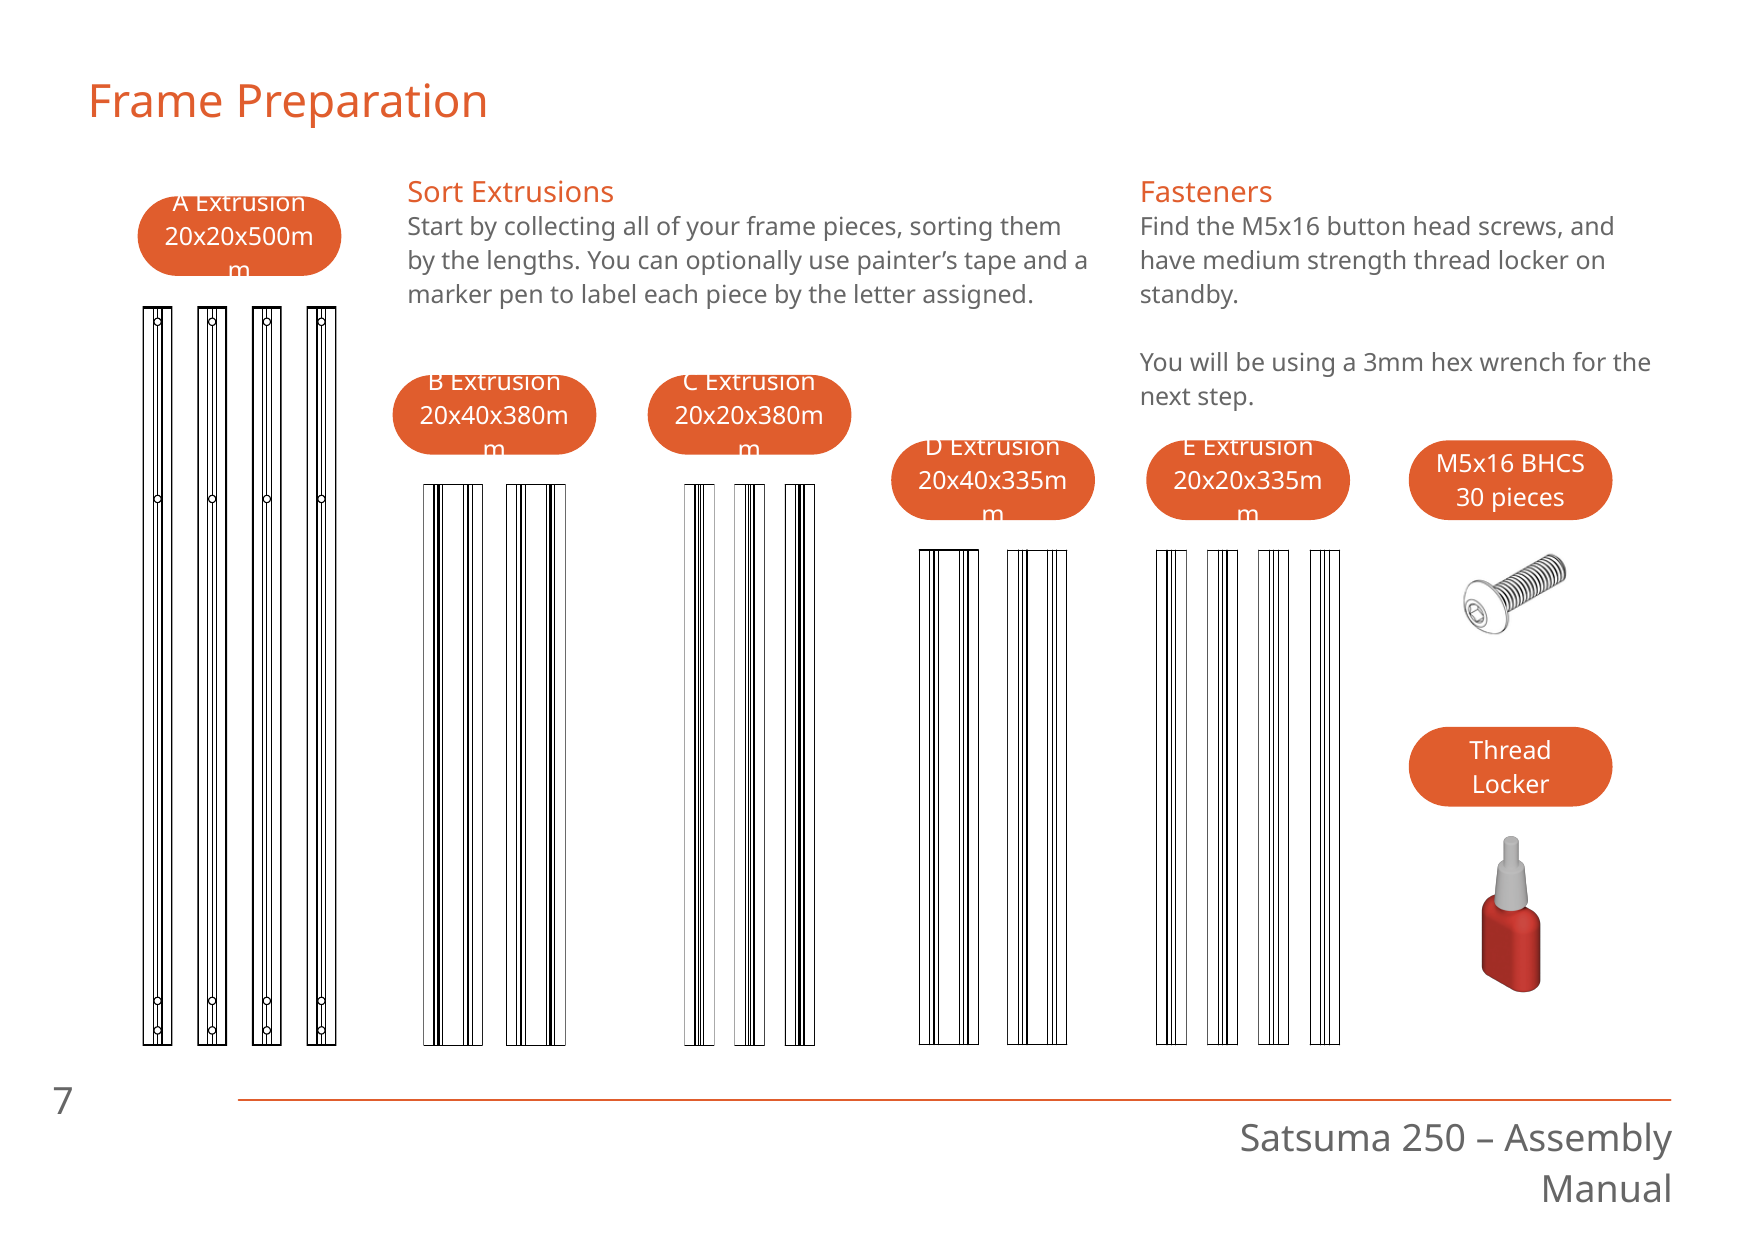

# Frame Preparation
Sort Extrusions
Start by collecting all of your frame pieces, sorting them by the lengths. You can optionally use painter’s tape and a marker pen to label each piece by the letter assigned.
Fasteners
Find the M5x16 button head screws, and have medium strength thread locker on standby.
You will be using a 3mm hex wrench for the next step.
A Extrusion
20x20x500mm
B Extrusion 20x40x380mm
C Extrusion
20x20x380mm
D Extrusion
20x40x335mm
E Extrusion
20x20x335mm
M5x16 BHCS
30 pieces
Thread
Locker